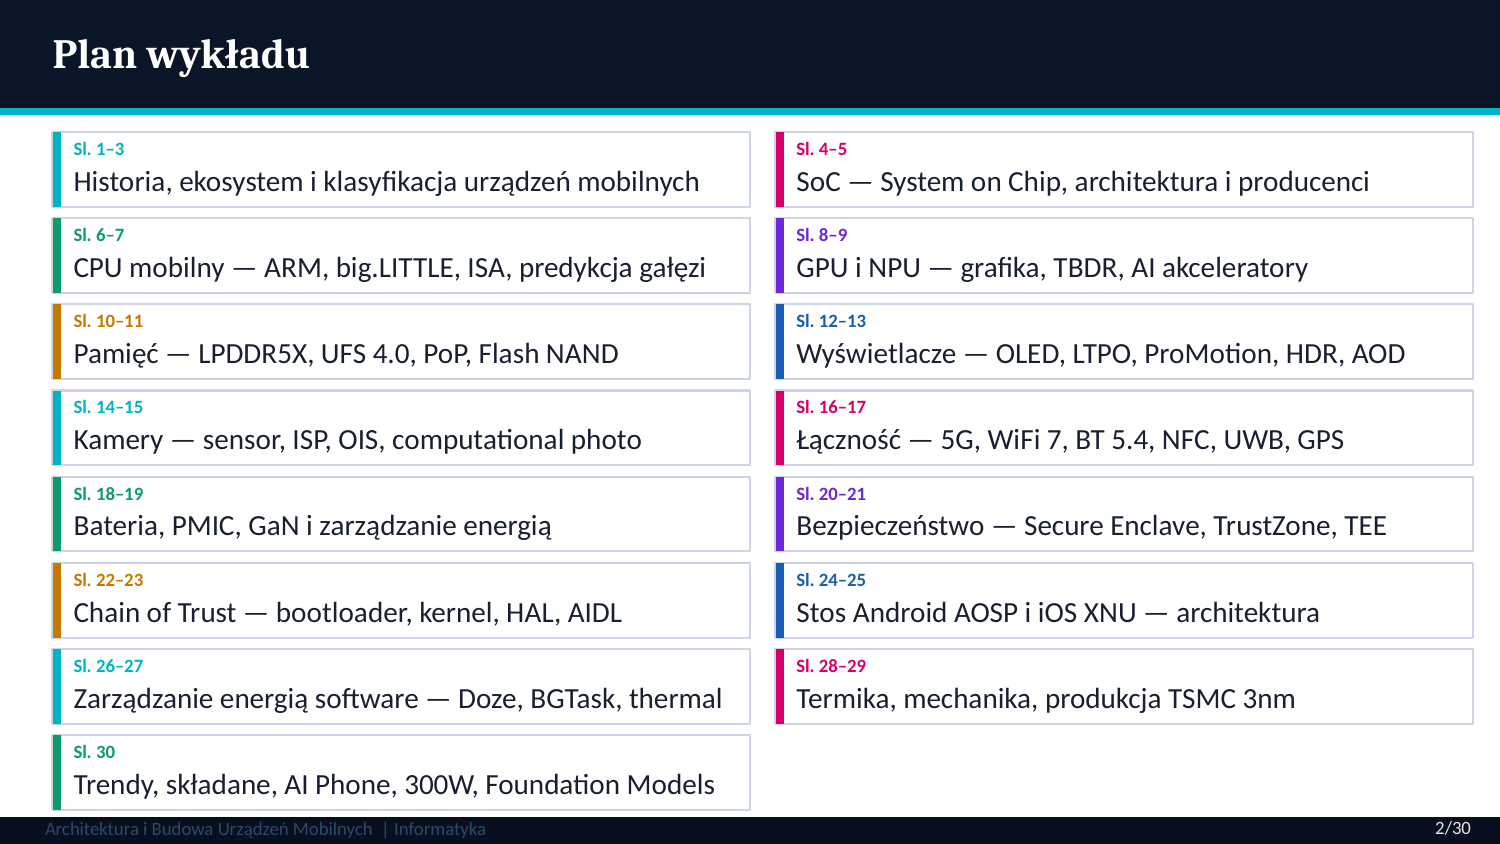

Plan wykładu
Sl. 1–3
Sl. 4–5
Historia, ekosystem i klasyfikacja urządzeń mobilnych
SoC — System on Chip, architektura i producenci
Sl. 6–7
Sl. 8–9
CPU mobilny — ARM, big.LITTLE, ISA, predykcja gałęzi
GPU i NPU — grafika, TBDR, AI akceleratory
Sl. 10–11
Sl. 12–13
Pamięć — LPDDR5X, UFS 4.0, PoP, Flash NAND
Wyświetlacze — OLED, LTPO, ProMotion, HDR, AOD
Sl. 14–15
Sl. 16–17
Kamery — sensor, ISP, OIS, computational photo
Łączność — 5G, WiFi 7, BT 5.4, NFC, UWB, GPS
Sl. 18–19
Sl. 20–21
Bateria, PMIC, GaN i zarządzanie energią
Bezpieczeństwo — Secure Enclave, TrustZone, TEE
Sl. 22–23
Sl. 24–25
Chain of Trust — bootloader, kernel, HAL, AIDL
Stos Android AOSP i iOS XNU — architektura
Sl. 26–27
Sl. 28–29
Zarządzanie energią software — Doze, BGTask, thermal
Termika, mechanika, produkcja TSMC 3nm
Sl. 30
Trendy, składane, AI Phone, 300W, Foundation Models
Architektura i Budowa Urządzeń Mobilnych | Informatyka